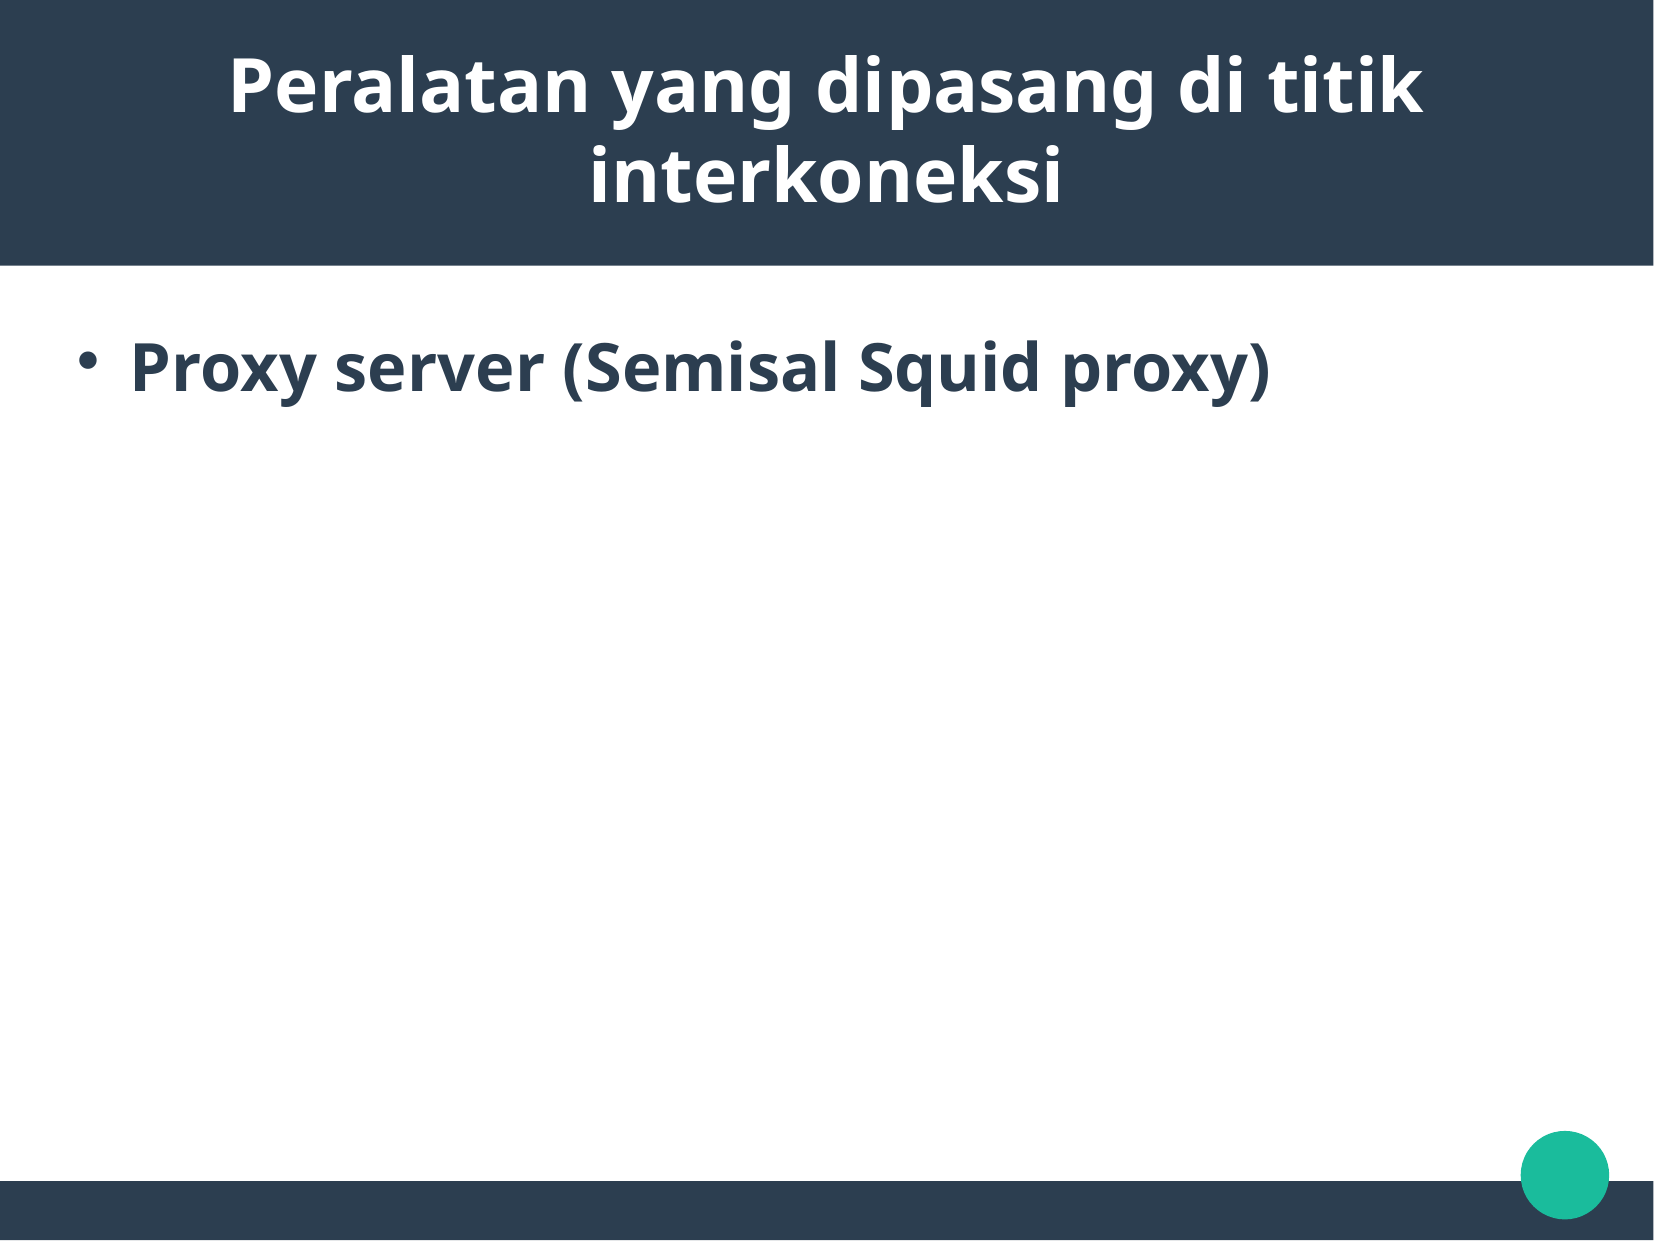

Peralatan yang dipasang di titik interkoneksi
Proxy server (Semisal Squid proxy)